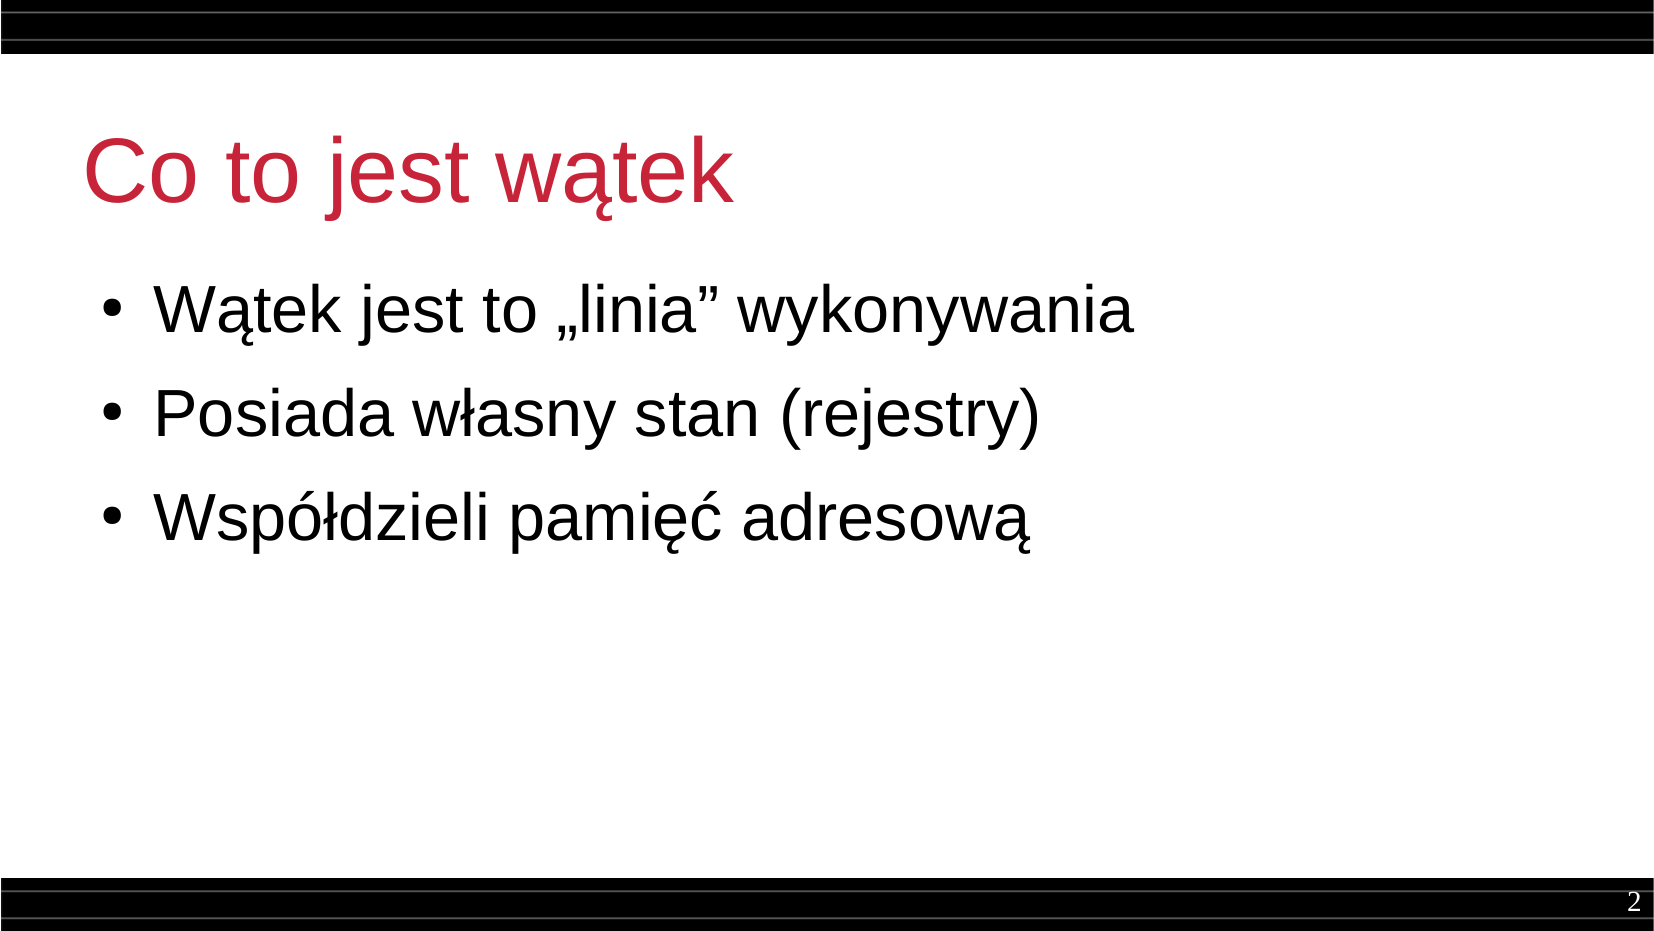

# Co to jest wątek
Wątek jest to „linia” wykonywania
Posiada własny stan (rejestry)
Współdzieli pamięć adresową